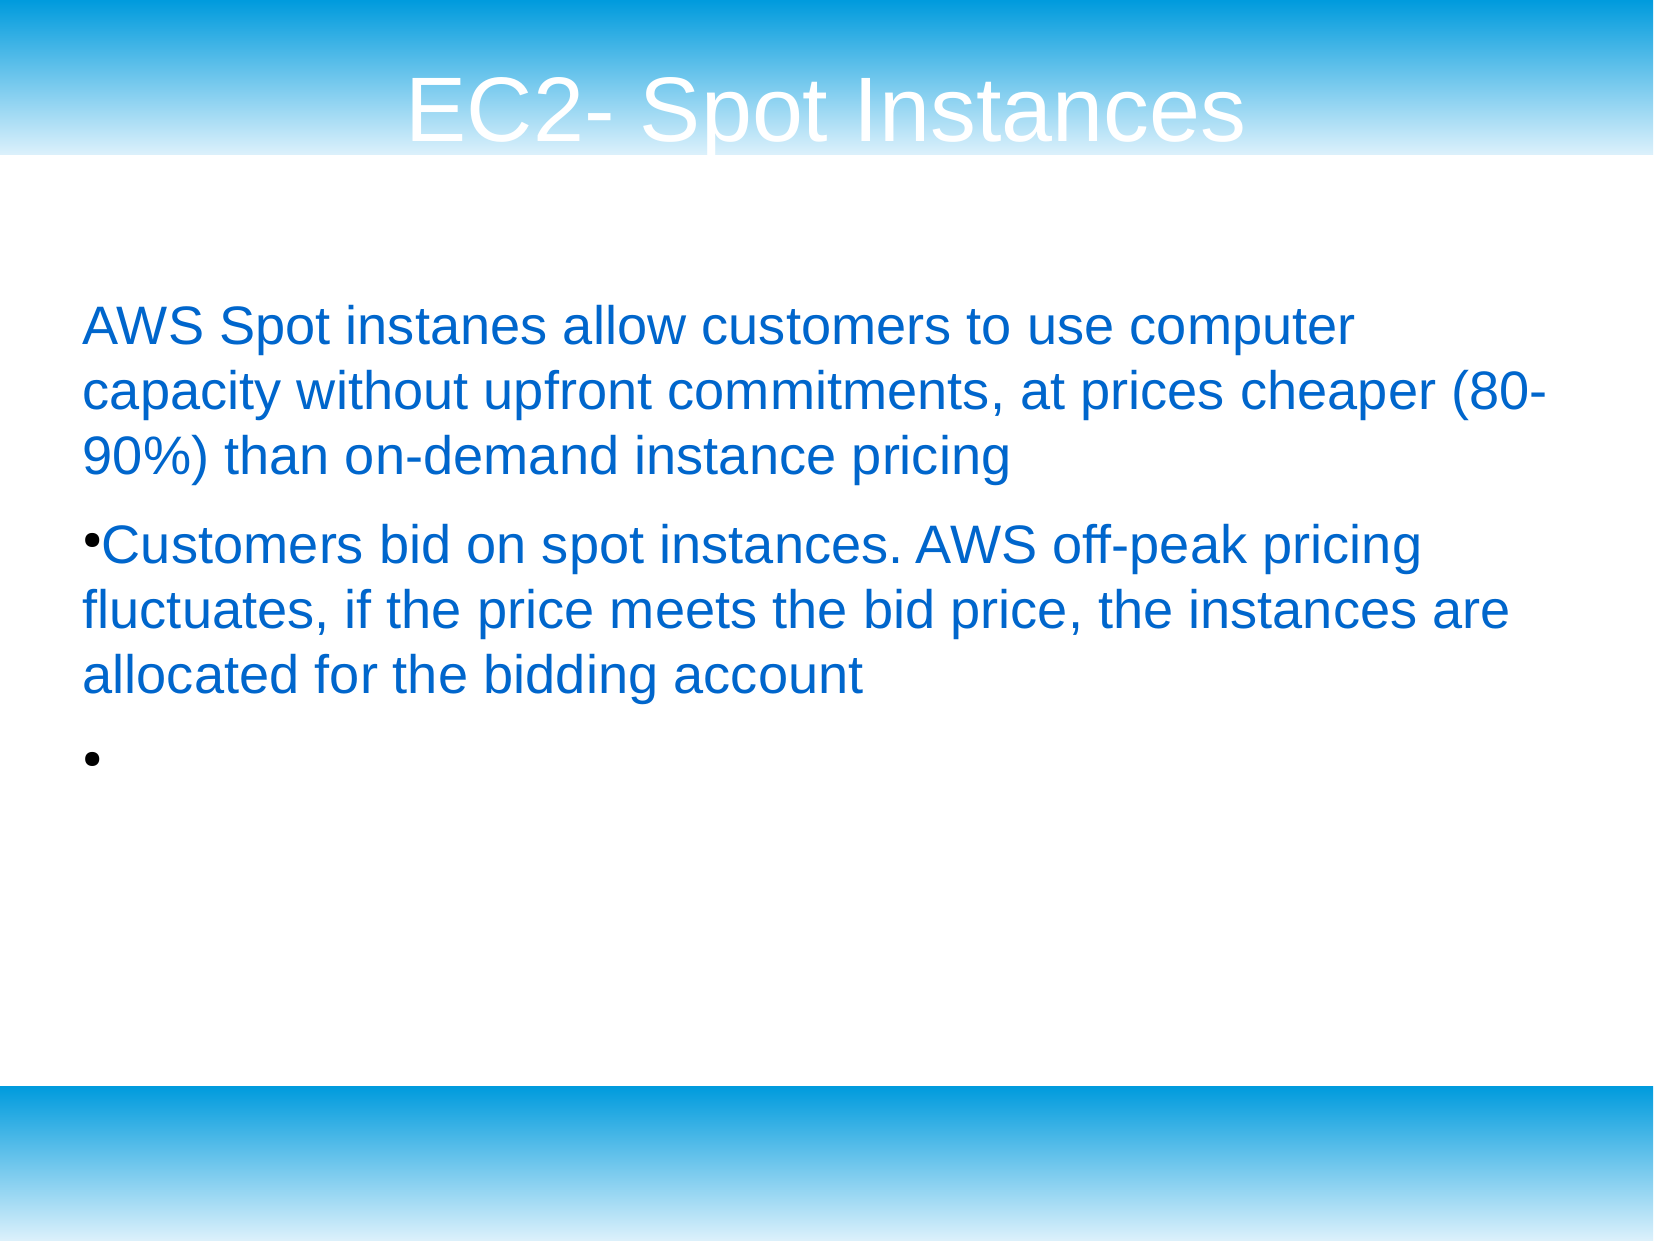

# EC2- Spot Instances
AWS Spot instanes allow customers to use computer capacity without upfront commitments, at prices cheaper (80-90%) than on-demand instance pricing
Customers bid on spot instances. AWS off-peak pricing fluctuates, if the price meets the bid price, the instances are allocated for the bidding account